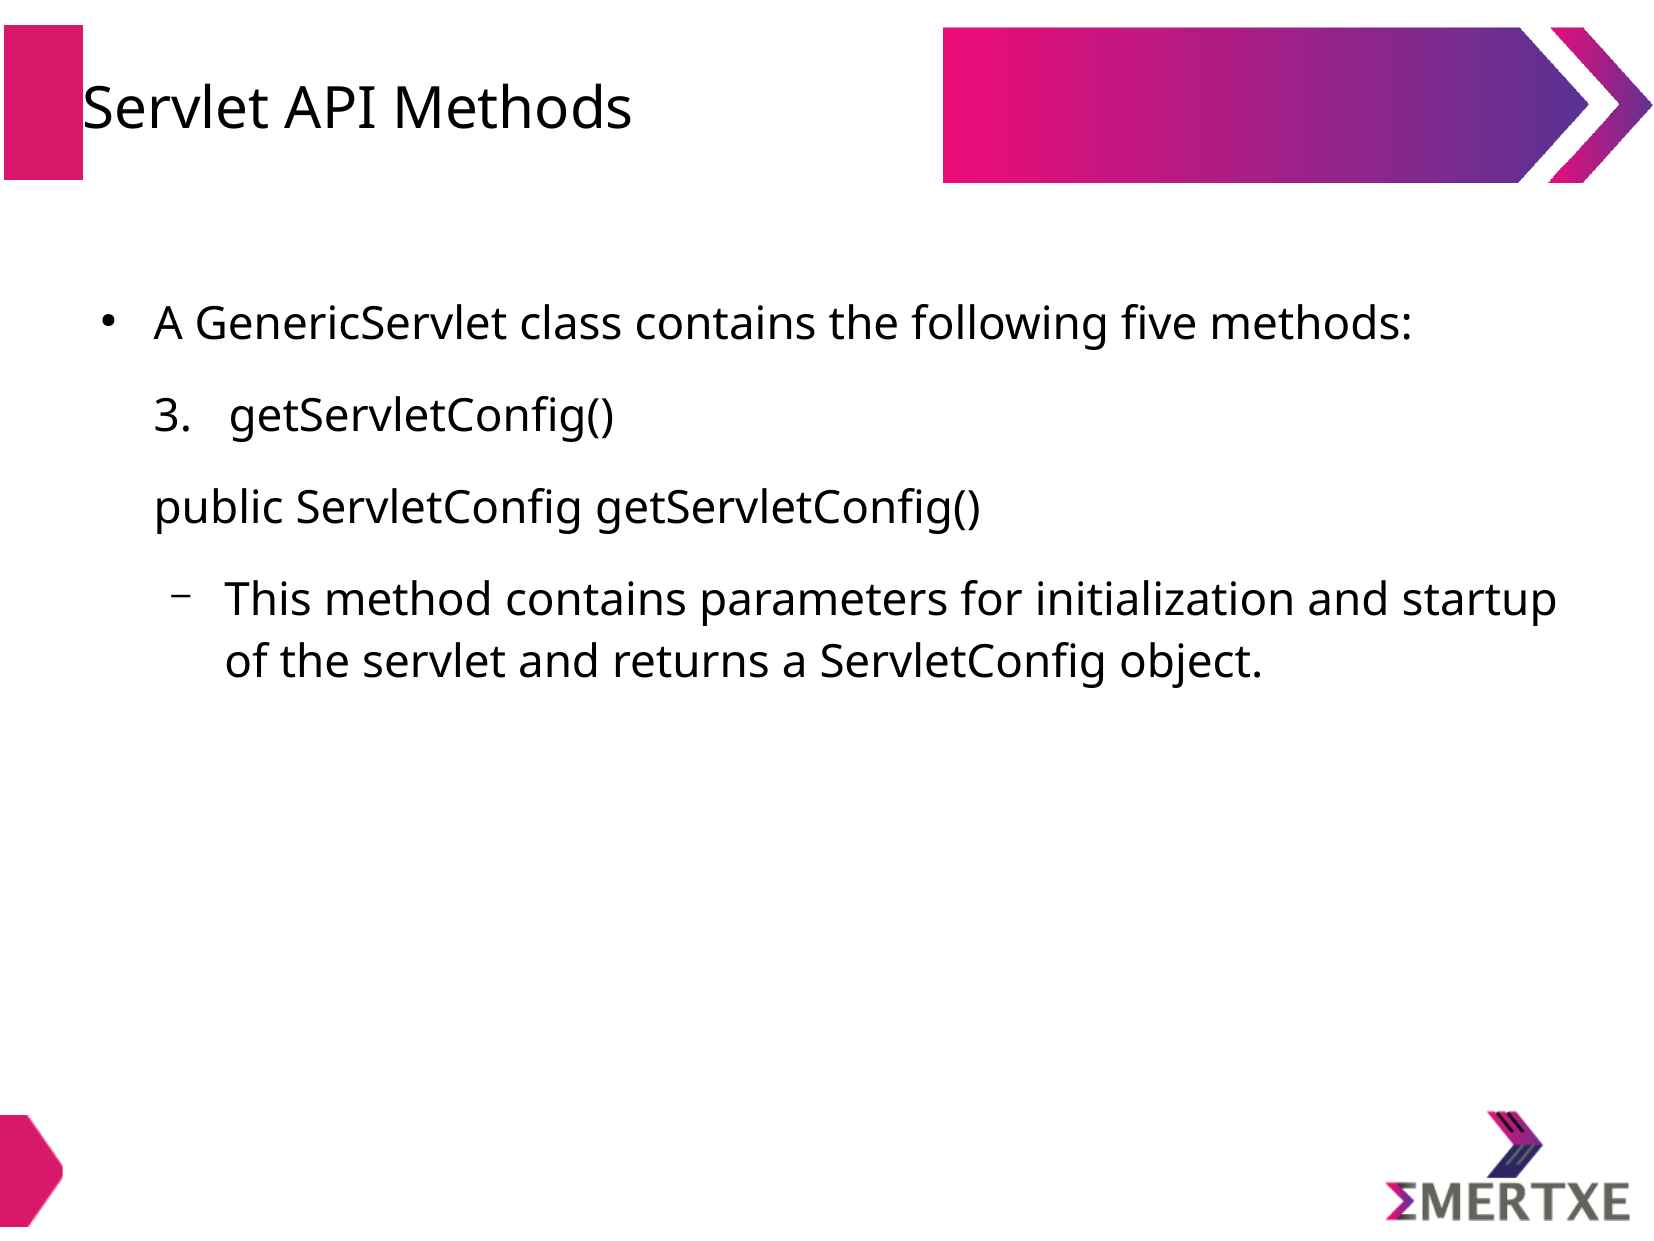

# Servlet API Methods
A GenericServlet class contains the following five methods:
3. 	getServletConfig()
public ServletConfig getServletConfig()
This method contains parameters for initialization and startup of the servlet and returns a ServletConfig object.